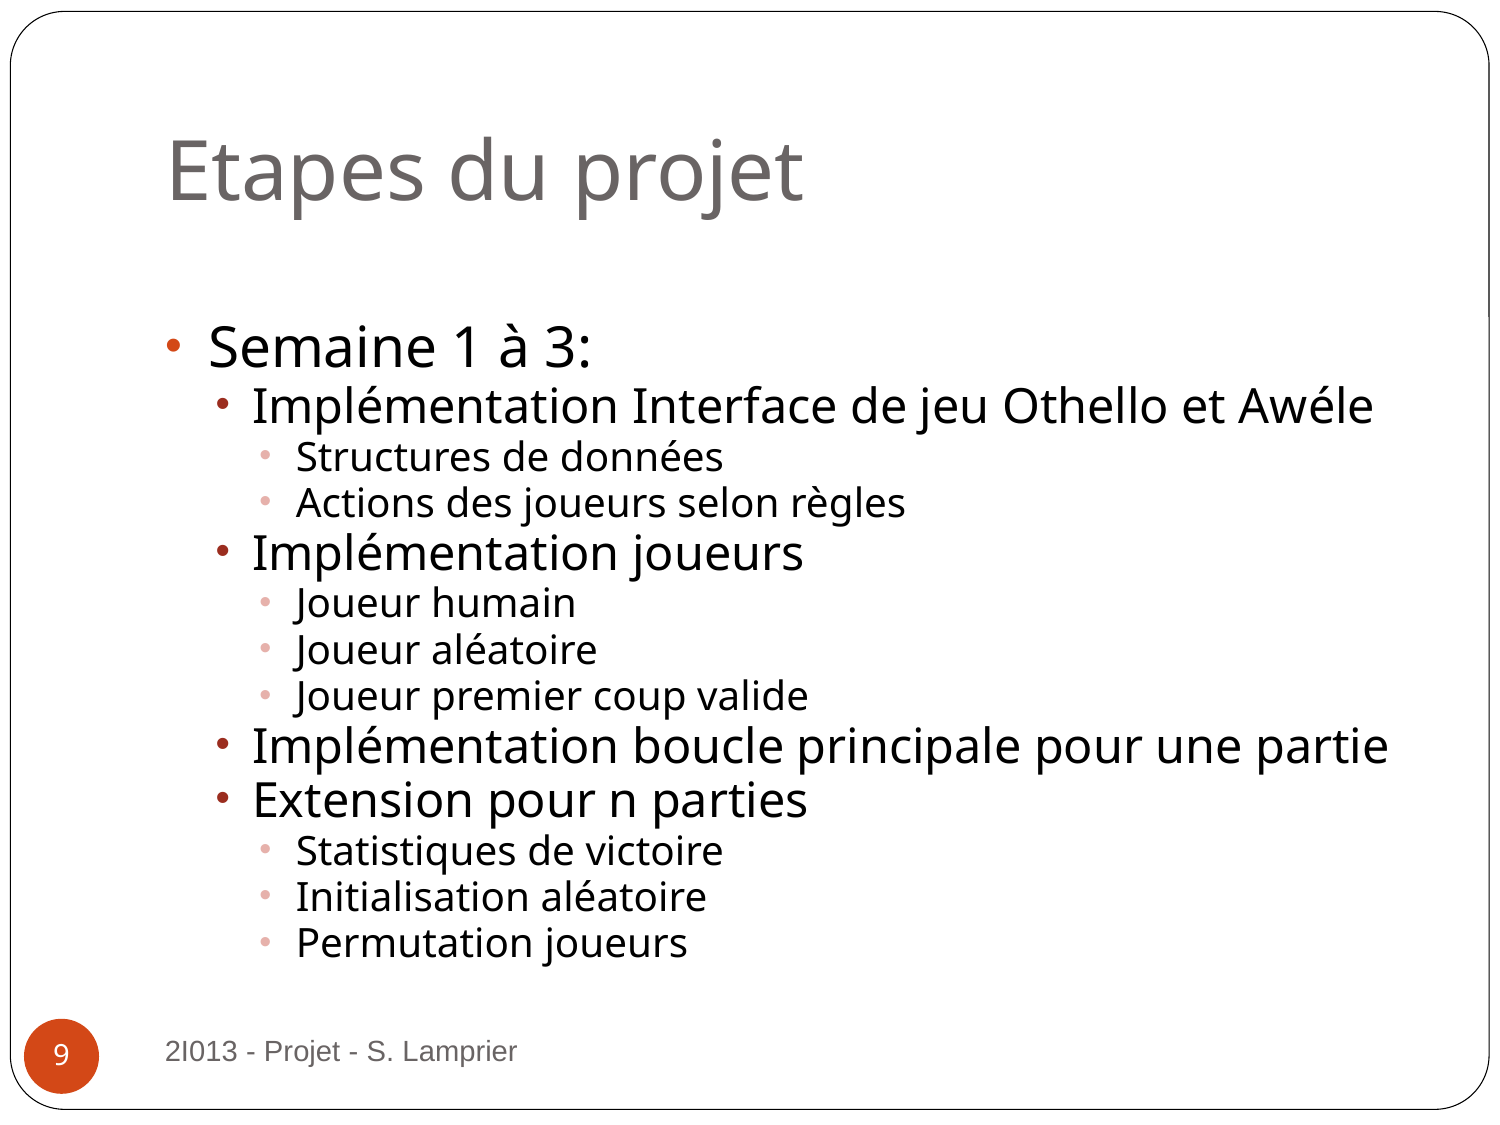

# Etapes du projet
Semaine 1 à 3:
Implémentation Interface de jeu Othello et Awéle
Structures de données
Actions des joueurs selon règles
Implémentation joueurs
Joueur humain
Joueur aléatoire
Joueur premier coup valide
Implémentation boucle principale pour une partie
Extension pour n parties
Statistiques de victoire
Initialisation aléatoire
Permutation joueurs
2I013 - Projet - S. Lamprier